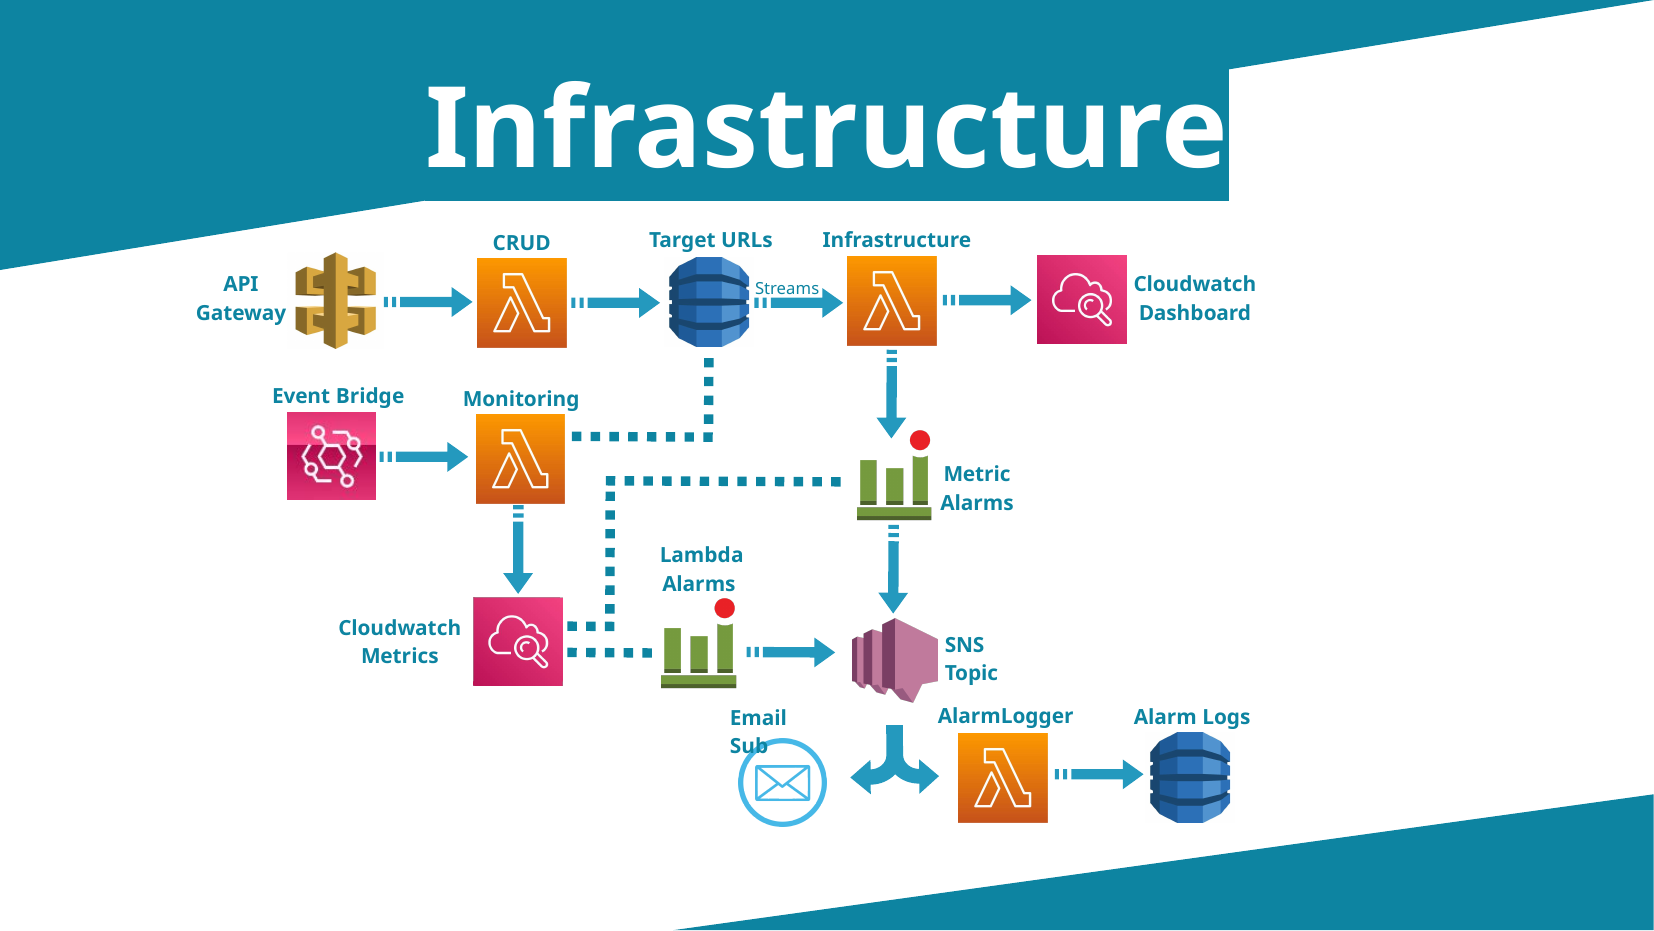

# Infrastructure
Target URLs
Infrastructure
CRUD
Cloudwatch Dashboard
API Gateway
Streams
Event Bridge
Monitoring
Metric Alarms
 Lambda Alarms
Cloudwatch Metrics
SNS Topic
AlarmLogger
Alarm Logs
Email Sub